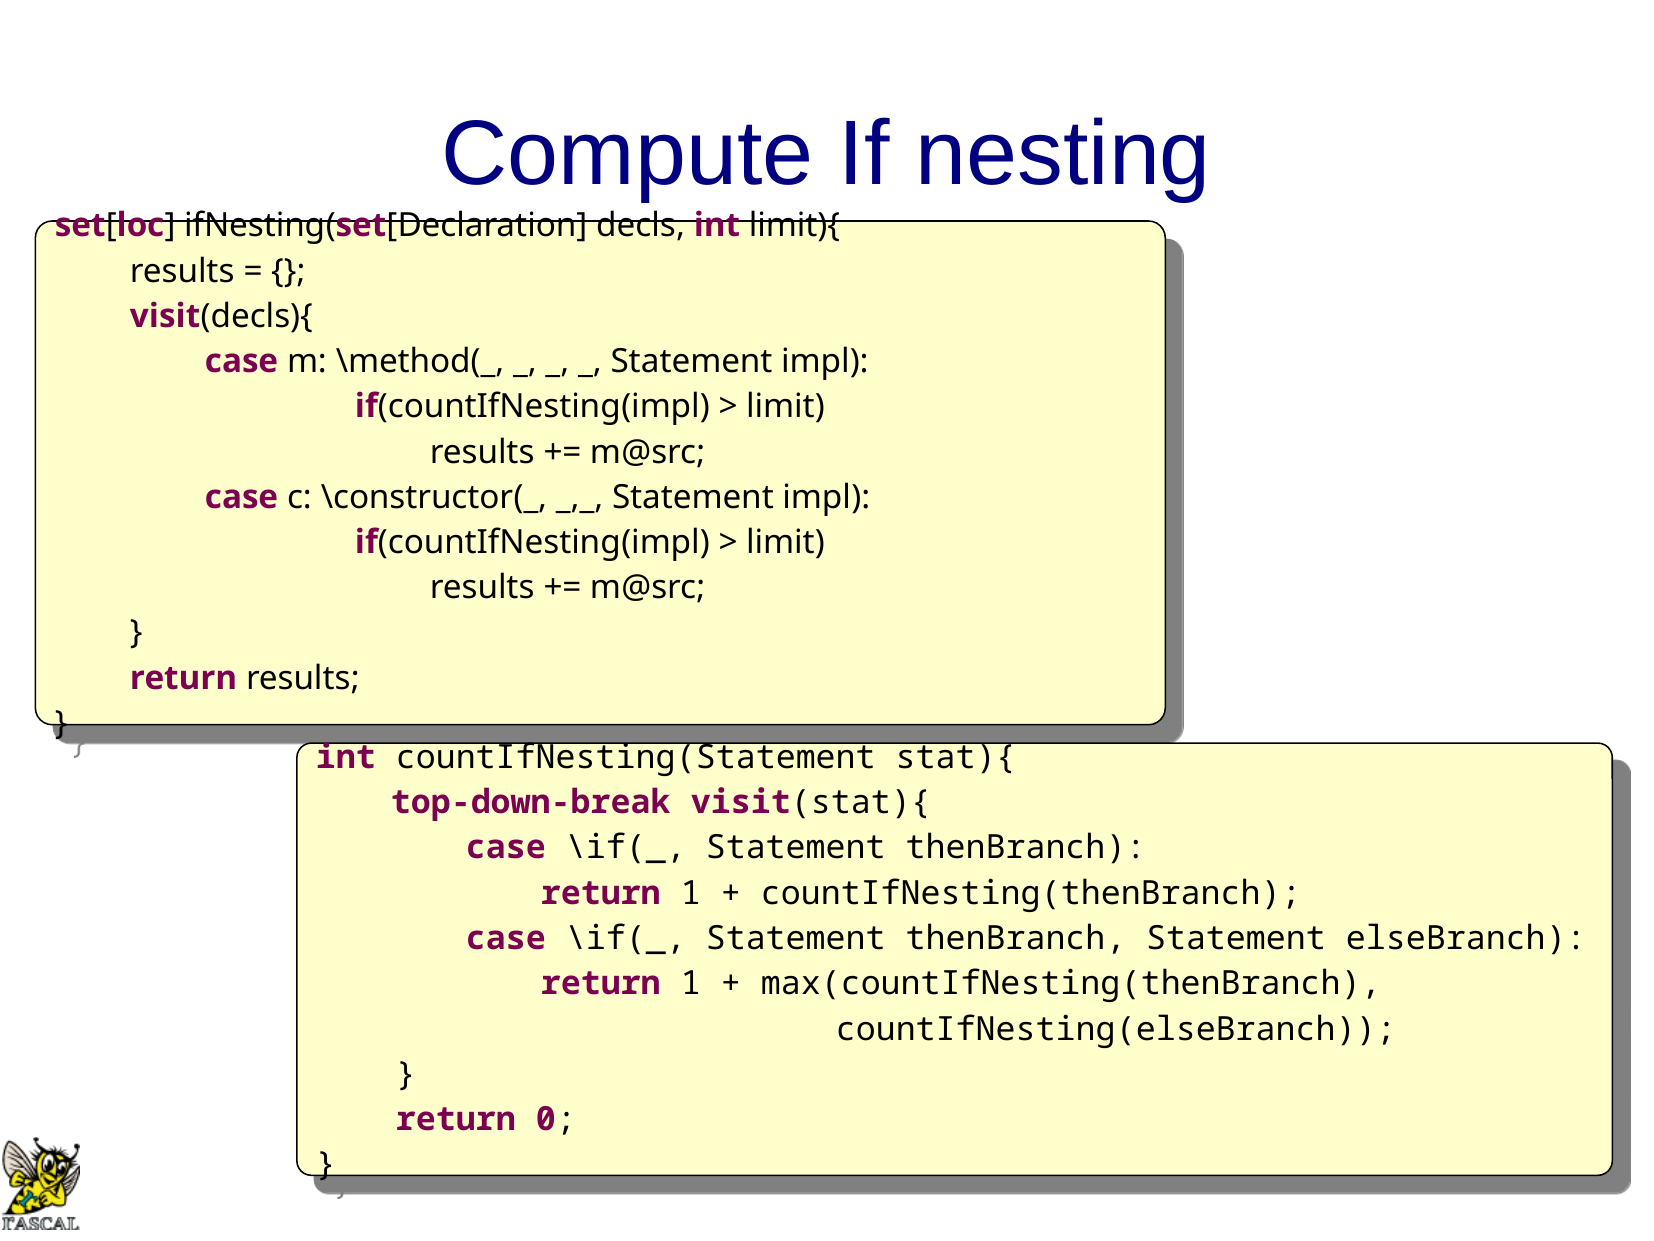

# Compute If nesting
set[loc] ifNesting(set[Declaration] decls, int limit){
	results = {};
	visit(decls){
		case m: \method(_, _, _, _, Statement impl):
				if(countIfNesting(impl) > limit)
					results += m@src;
 		case c: \constructor(_, _,_, Statement impl):
 				if(countIfNesting(impl) > limit)
					results += m@src;
	}
	return results;
}
int countIfNesting(Statement stat){
	top-down-break visit(stat){
		case \if(_, Statement thenBranch):
			return 1 + countIfNesting(thenBranch);
 	case \if(_, Statement thenBranch, Statement elseBranch):
 		return 1 + max(countIfNesting(thenBranch),
 countIfNesting(elseBranch));
 }
 return 0;
}
20